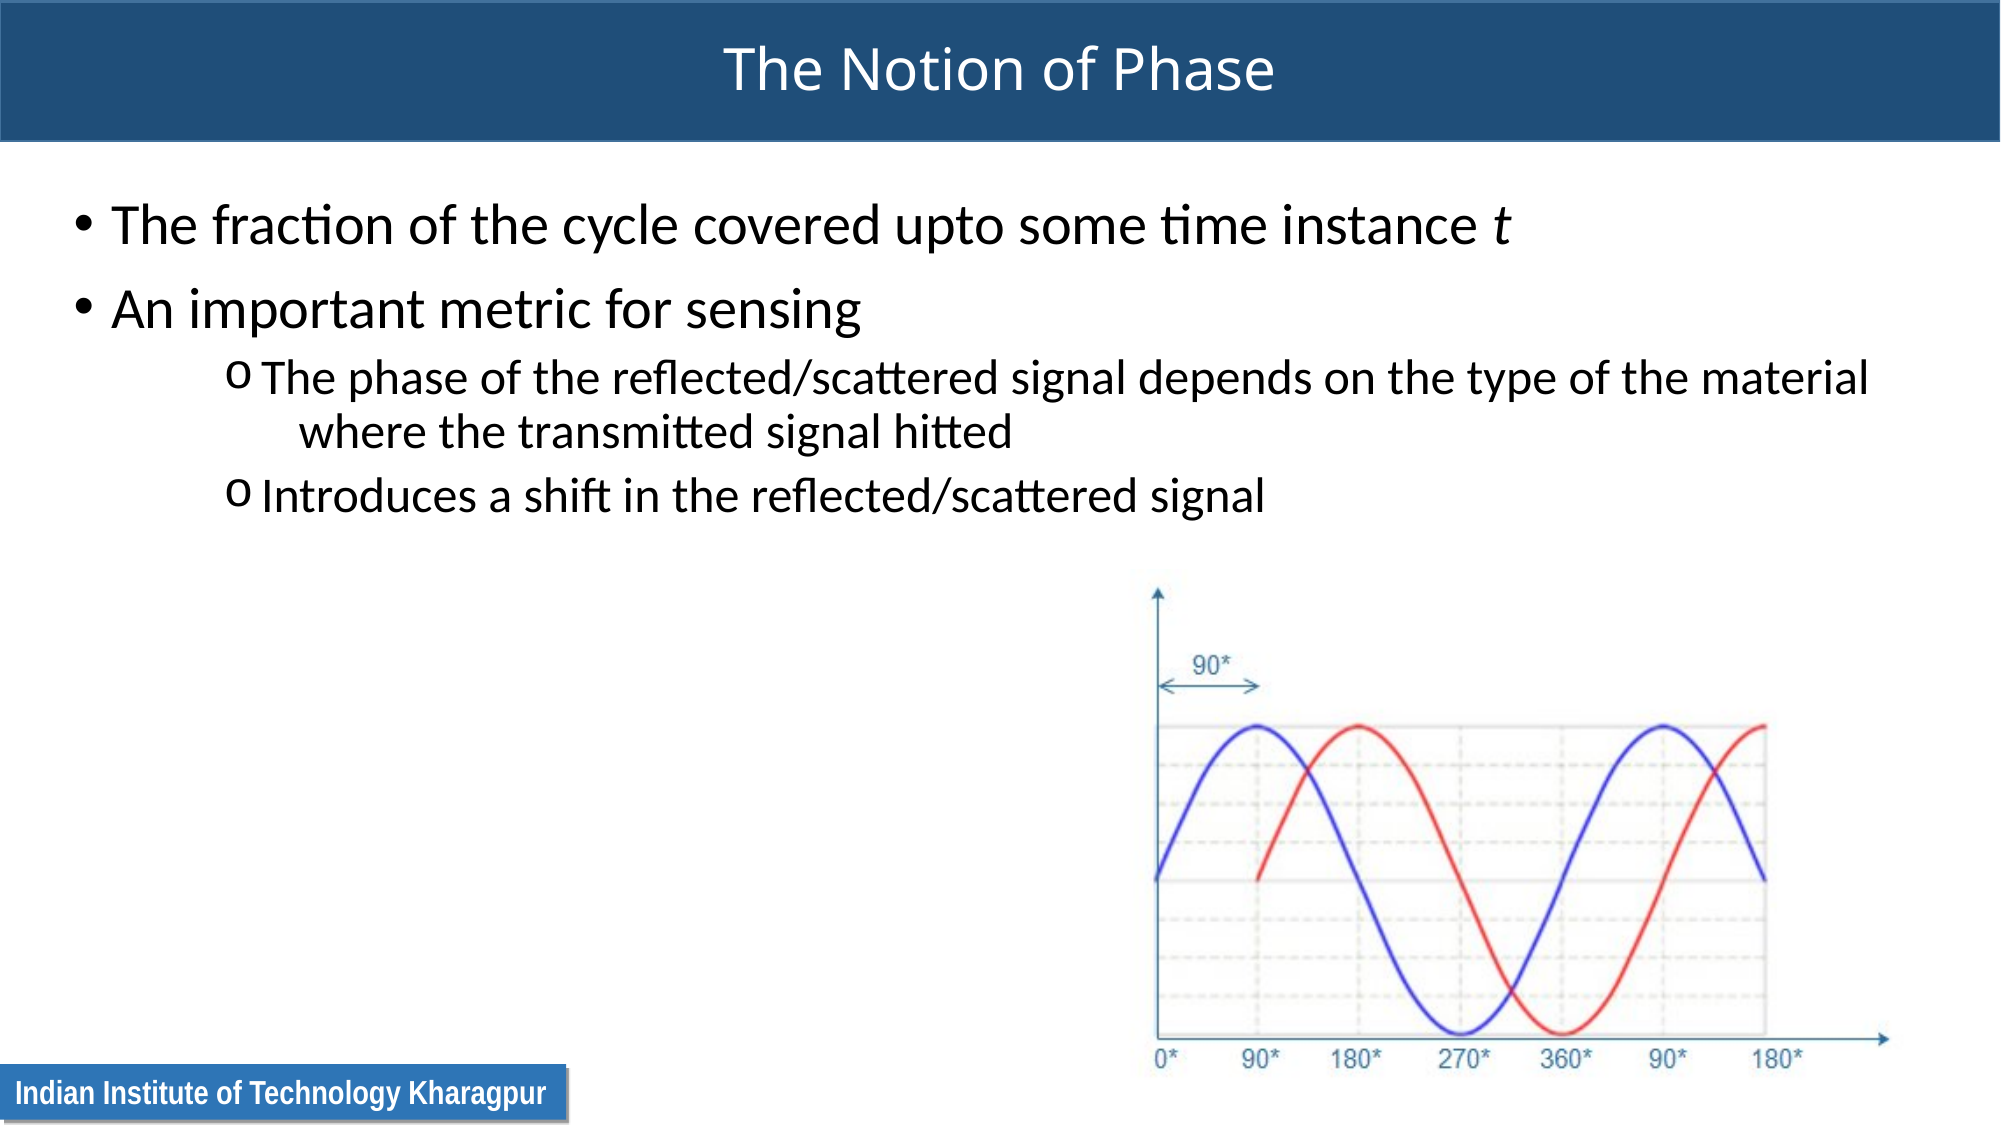

The Notion of Phase
# The fraction of the cycle covered upto some time instance t
An important metric for sensing
The phase of the reflected/scattered signal depends on the type of the material where the transmitted signal hitted
Introduces a shift in the reflected/scattered signal